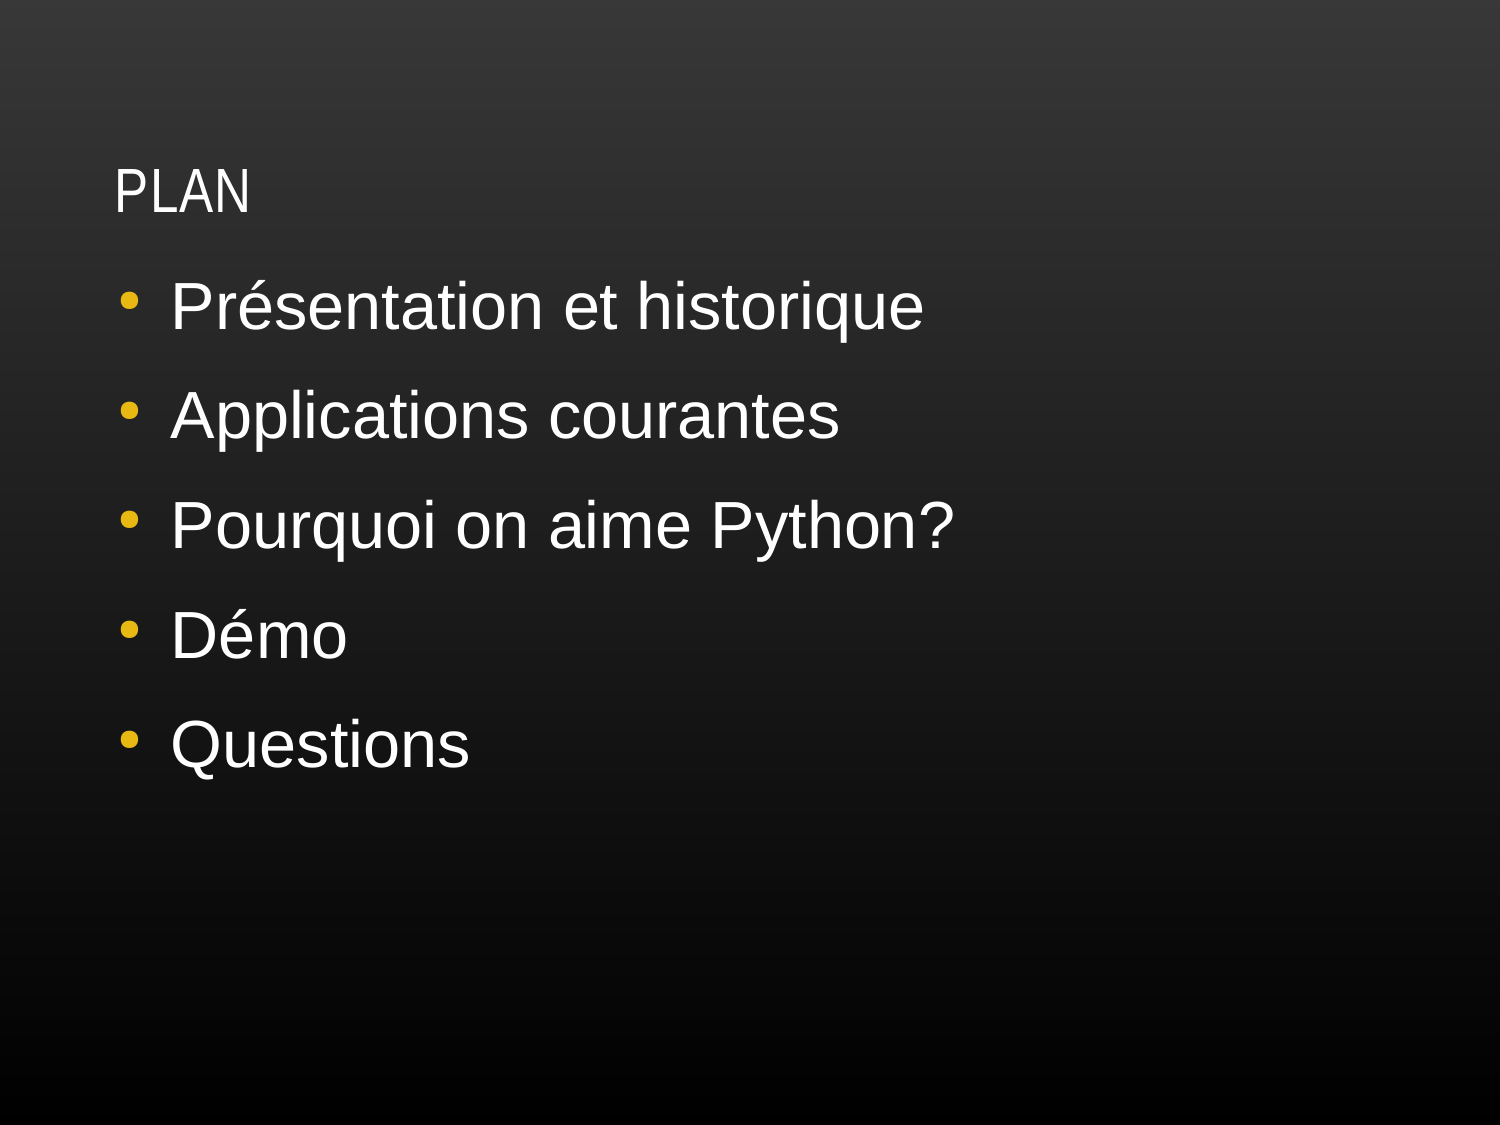

# Plan
Présentation et historique
Applications courantes
Pourquoi on aime Python?
Démo
Questions